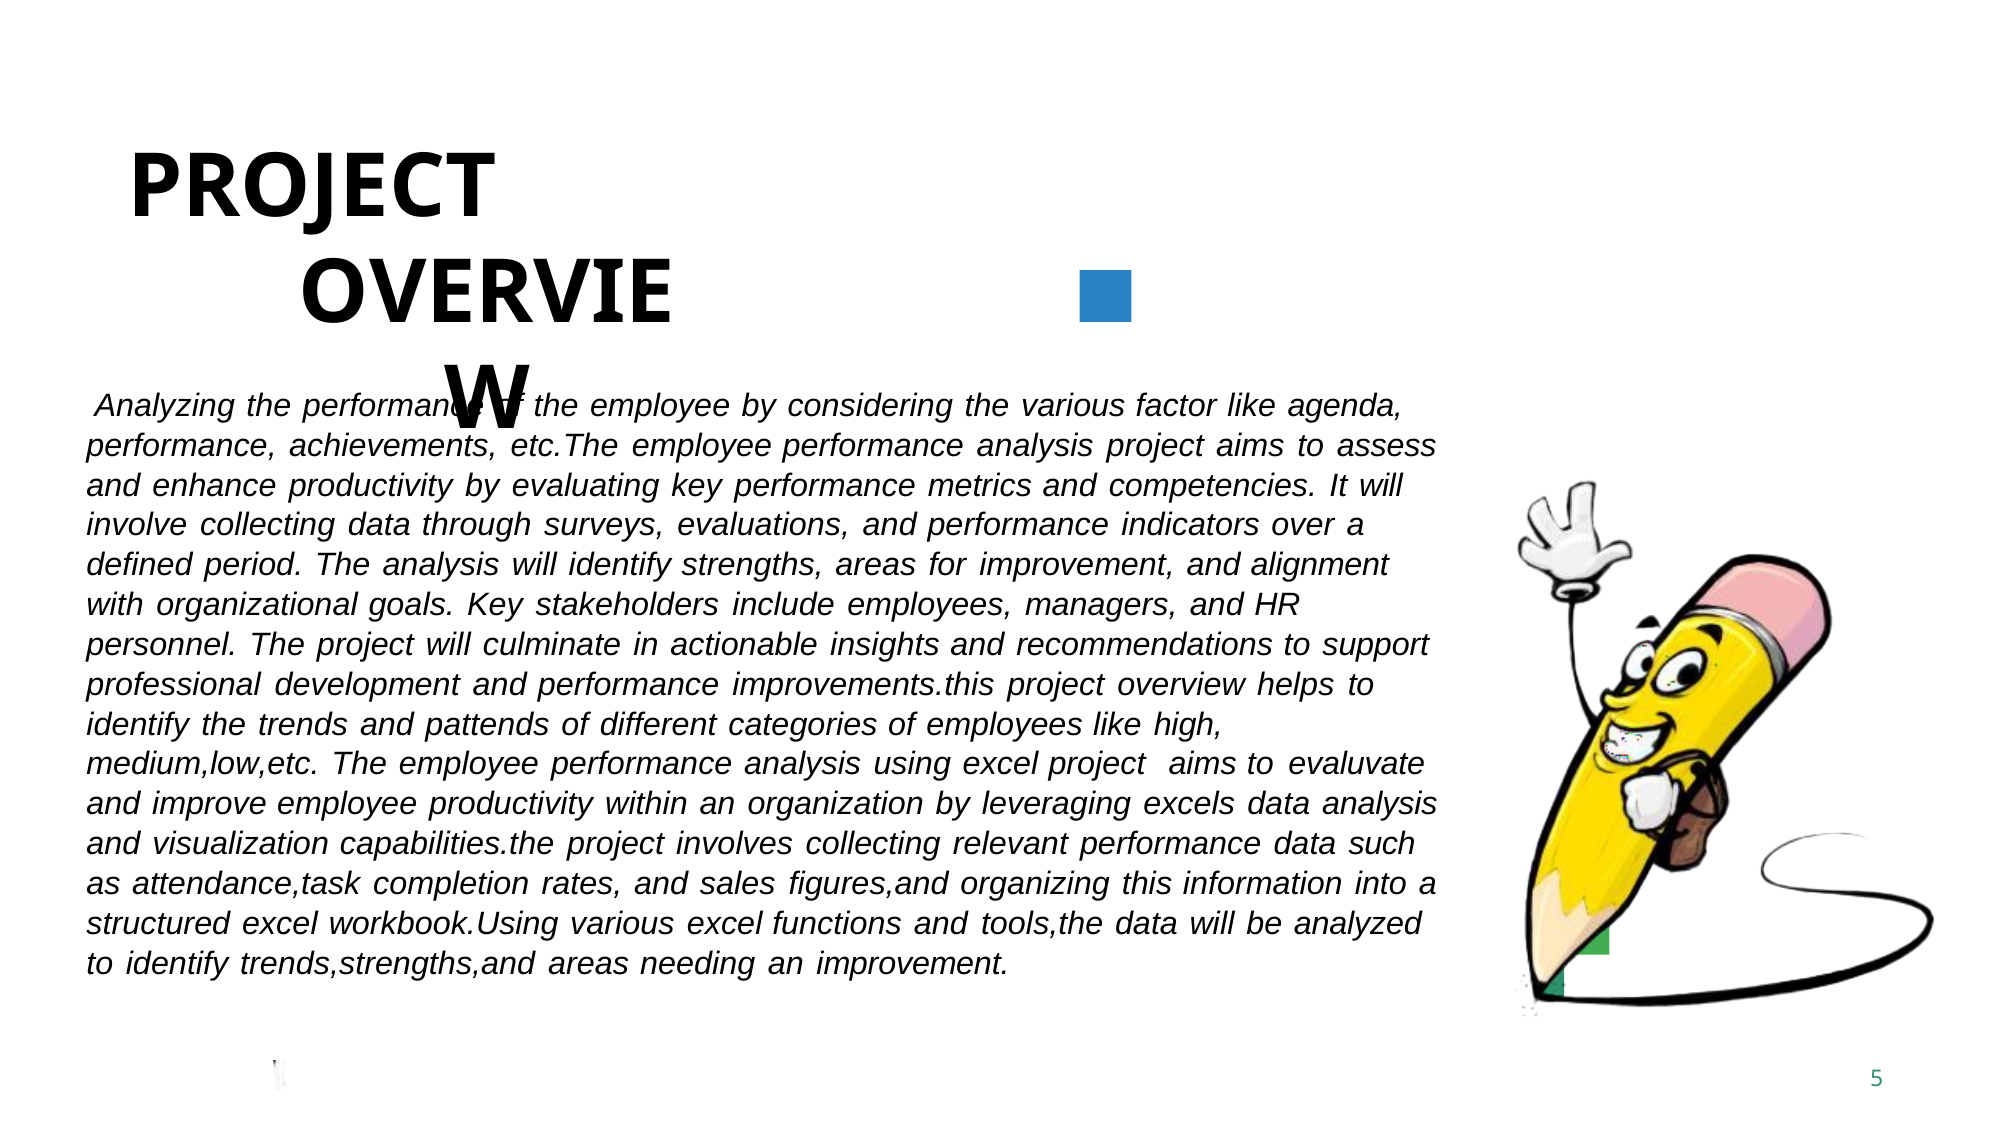

# PROJECT
OVERVIEW
Analyzing the performance of the employee by considering the various factor like agenda, performance, achievements, etc.The employee performance analysis project aims to assess and enhance productivity by evaluating key performance metrics and competencies. It will involve collecting data through surveys, evaluations, and performance indicators over a defined period. The analysis will identify strengths, areas for improvement, and alignment with organizational goals. Key stakeholders include employees, managers, and HR personnel. The project will culminate in actionable insights and recommendations to support professional development and performance improvements.this project overview helps to identify the trends and pattends of different categories of employees like high, medium,low,etc. The employee performance analysis using excel project aims to evaluvate and improve employee productivity within an organization by leveraging excels data analysis and visualization capabilities.the project involves collecting relevant performance data such as attendance,task completion rates, and sales figures,and organizing this information into a structured excel workbook.Using various excel functions and tools,the data will be analyzed to identify trends,strengths,and areas needing an improvement.